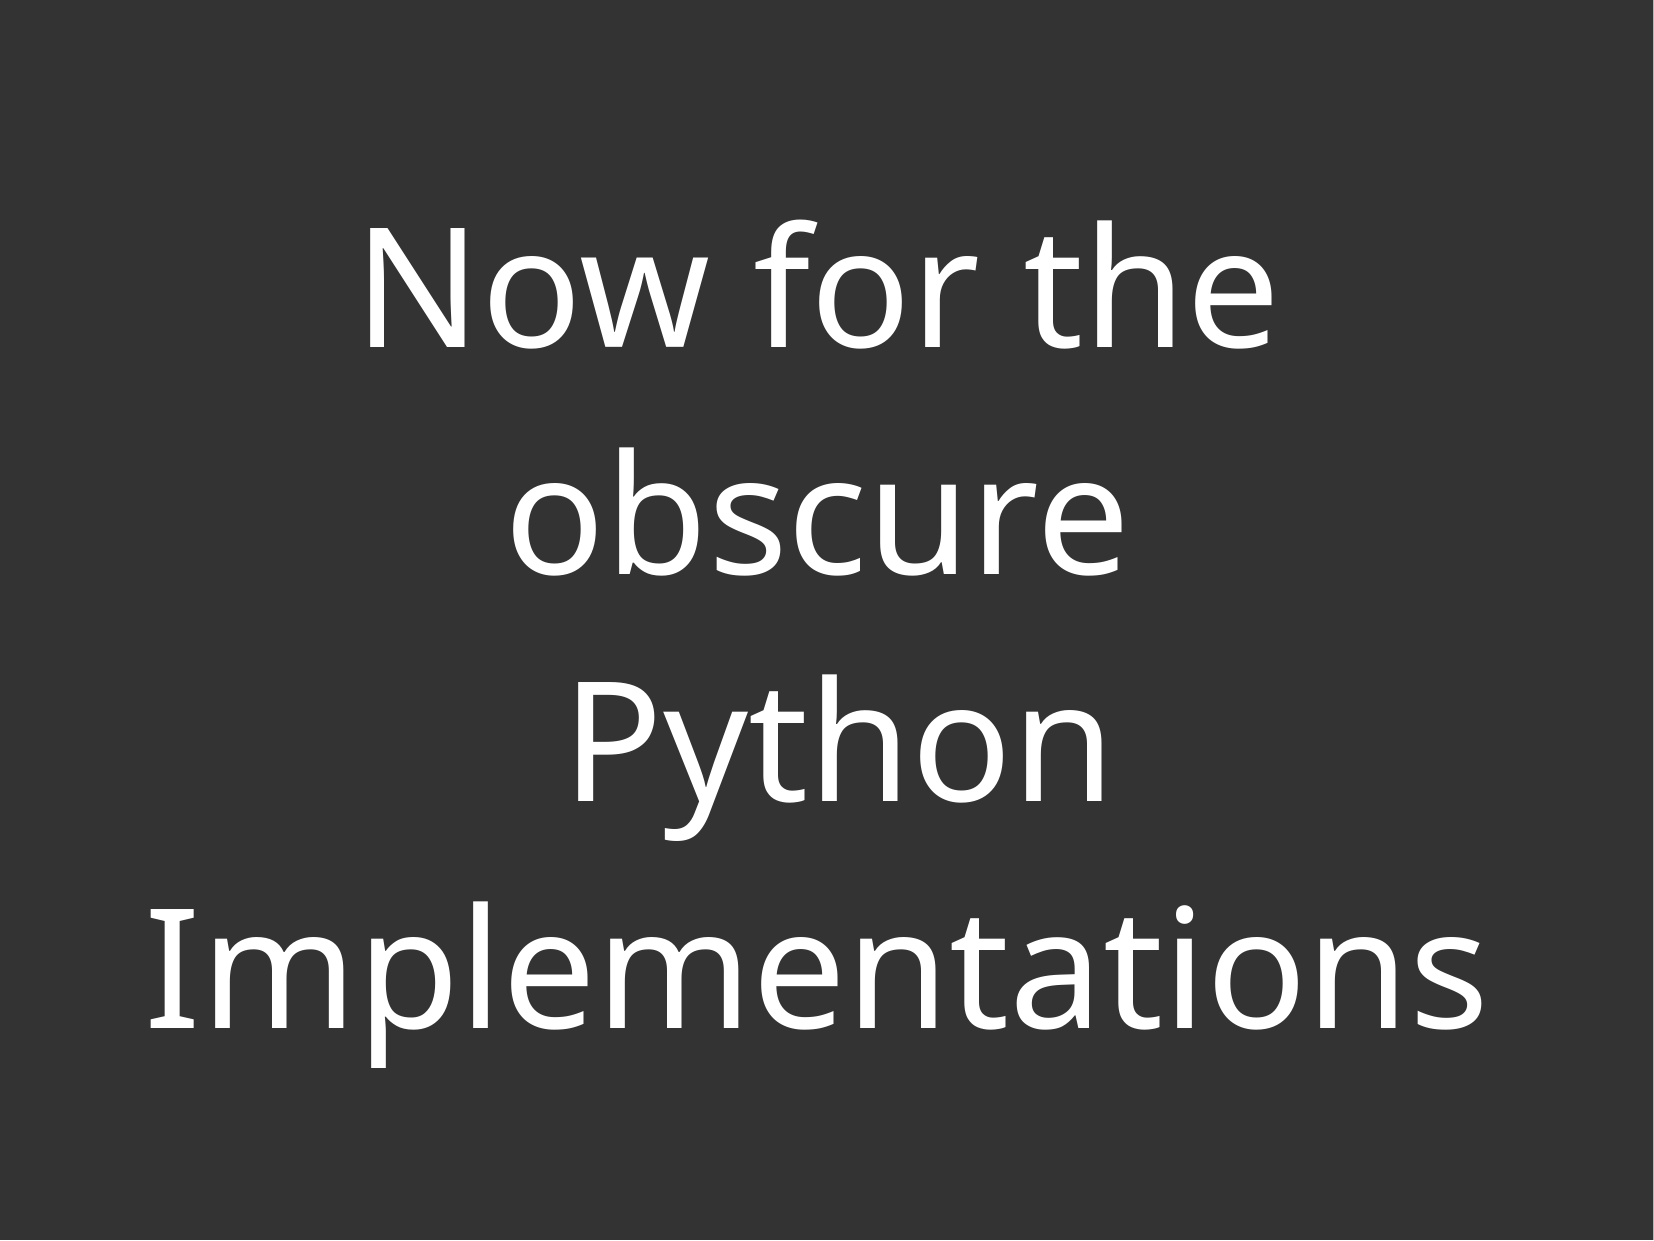

# Now for the obscure Python Implementations